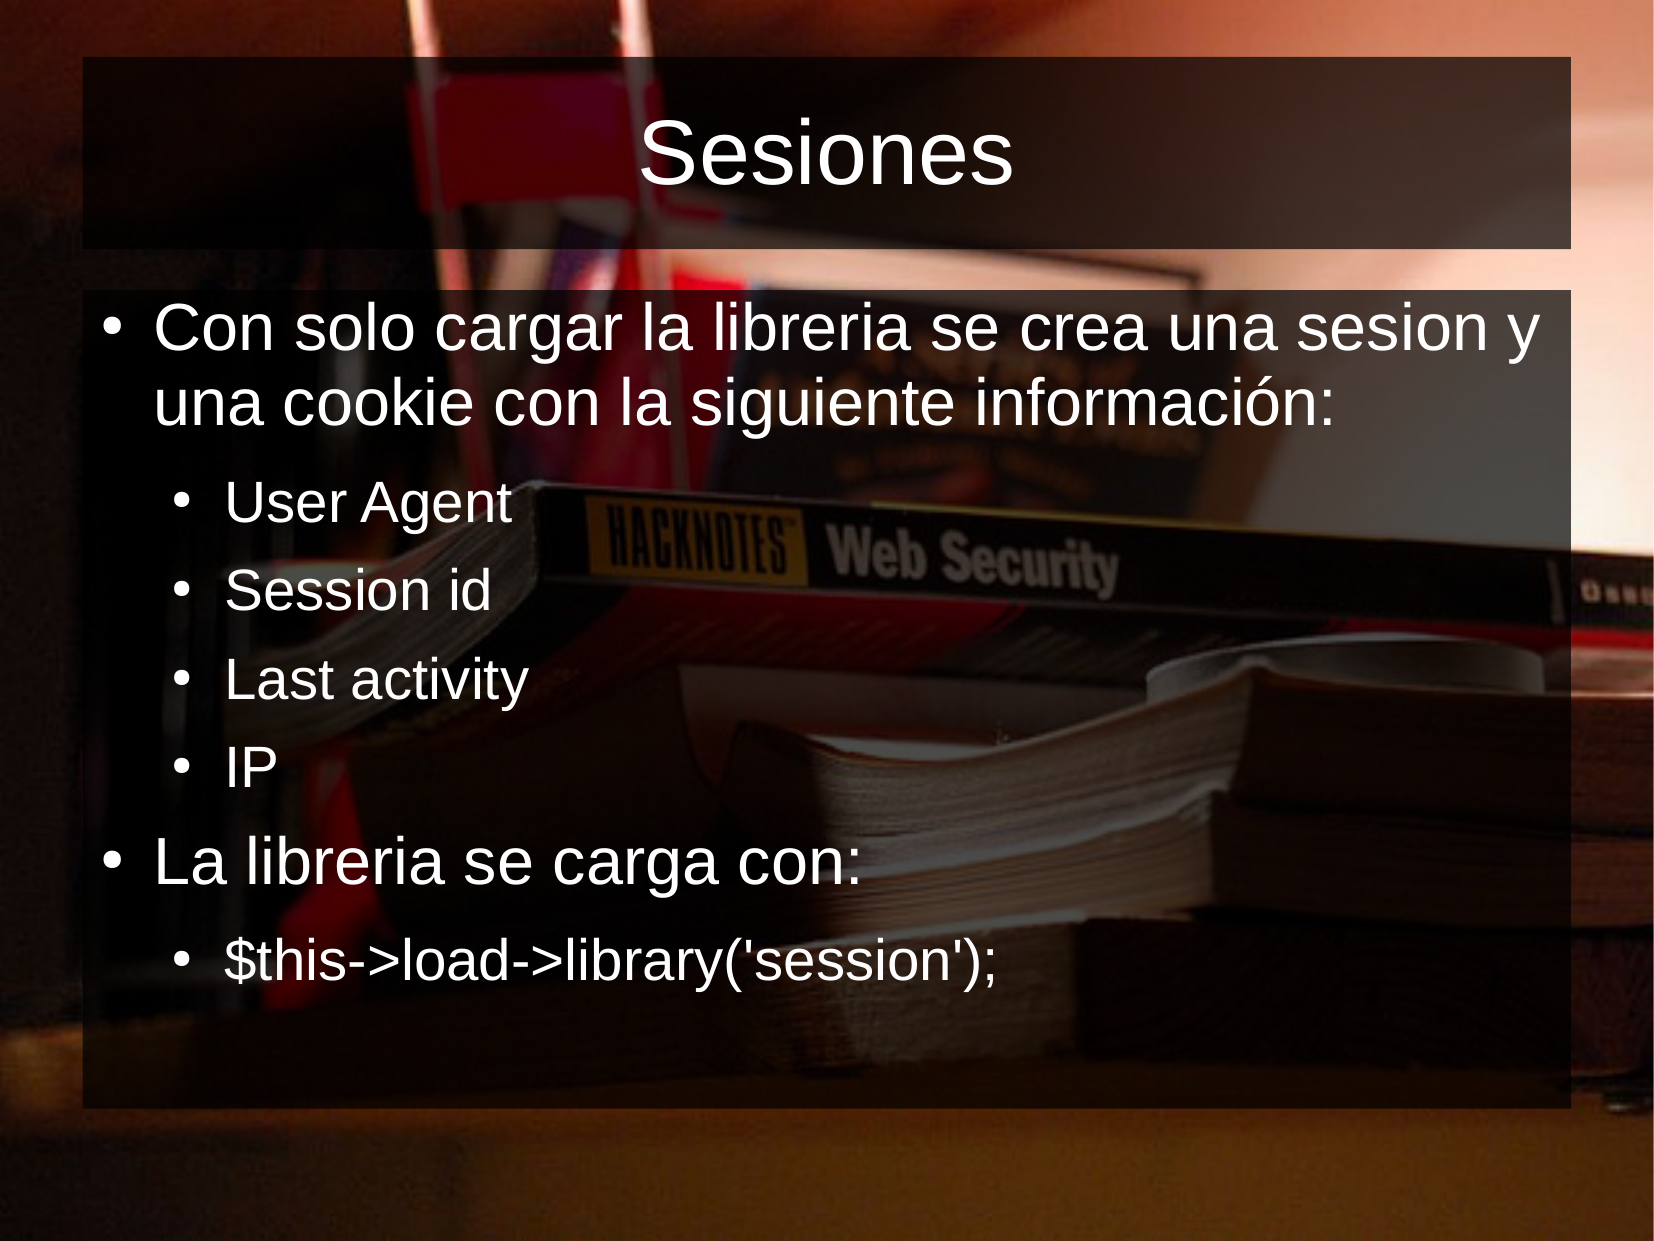

# Sesiones
Con solo cargar la libreria se crea una sesion y una cookie con la siguiente información:
User Agent
Session id
Last activity
IP
La libreria se carga con:
$this->load->library('session');